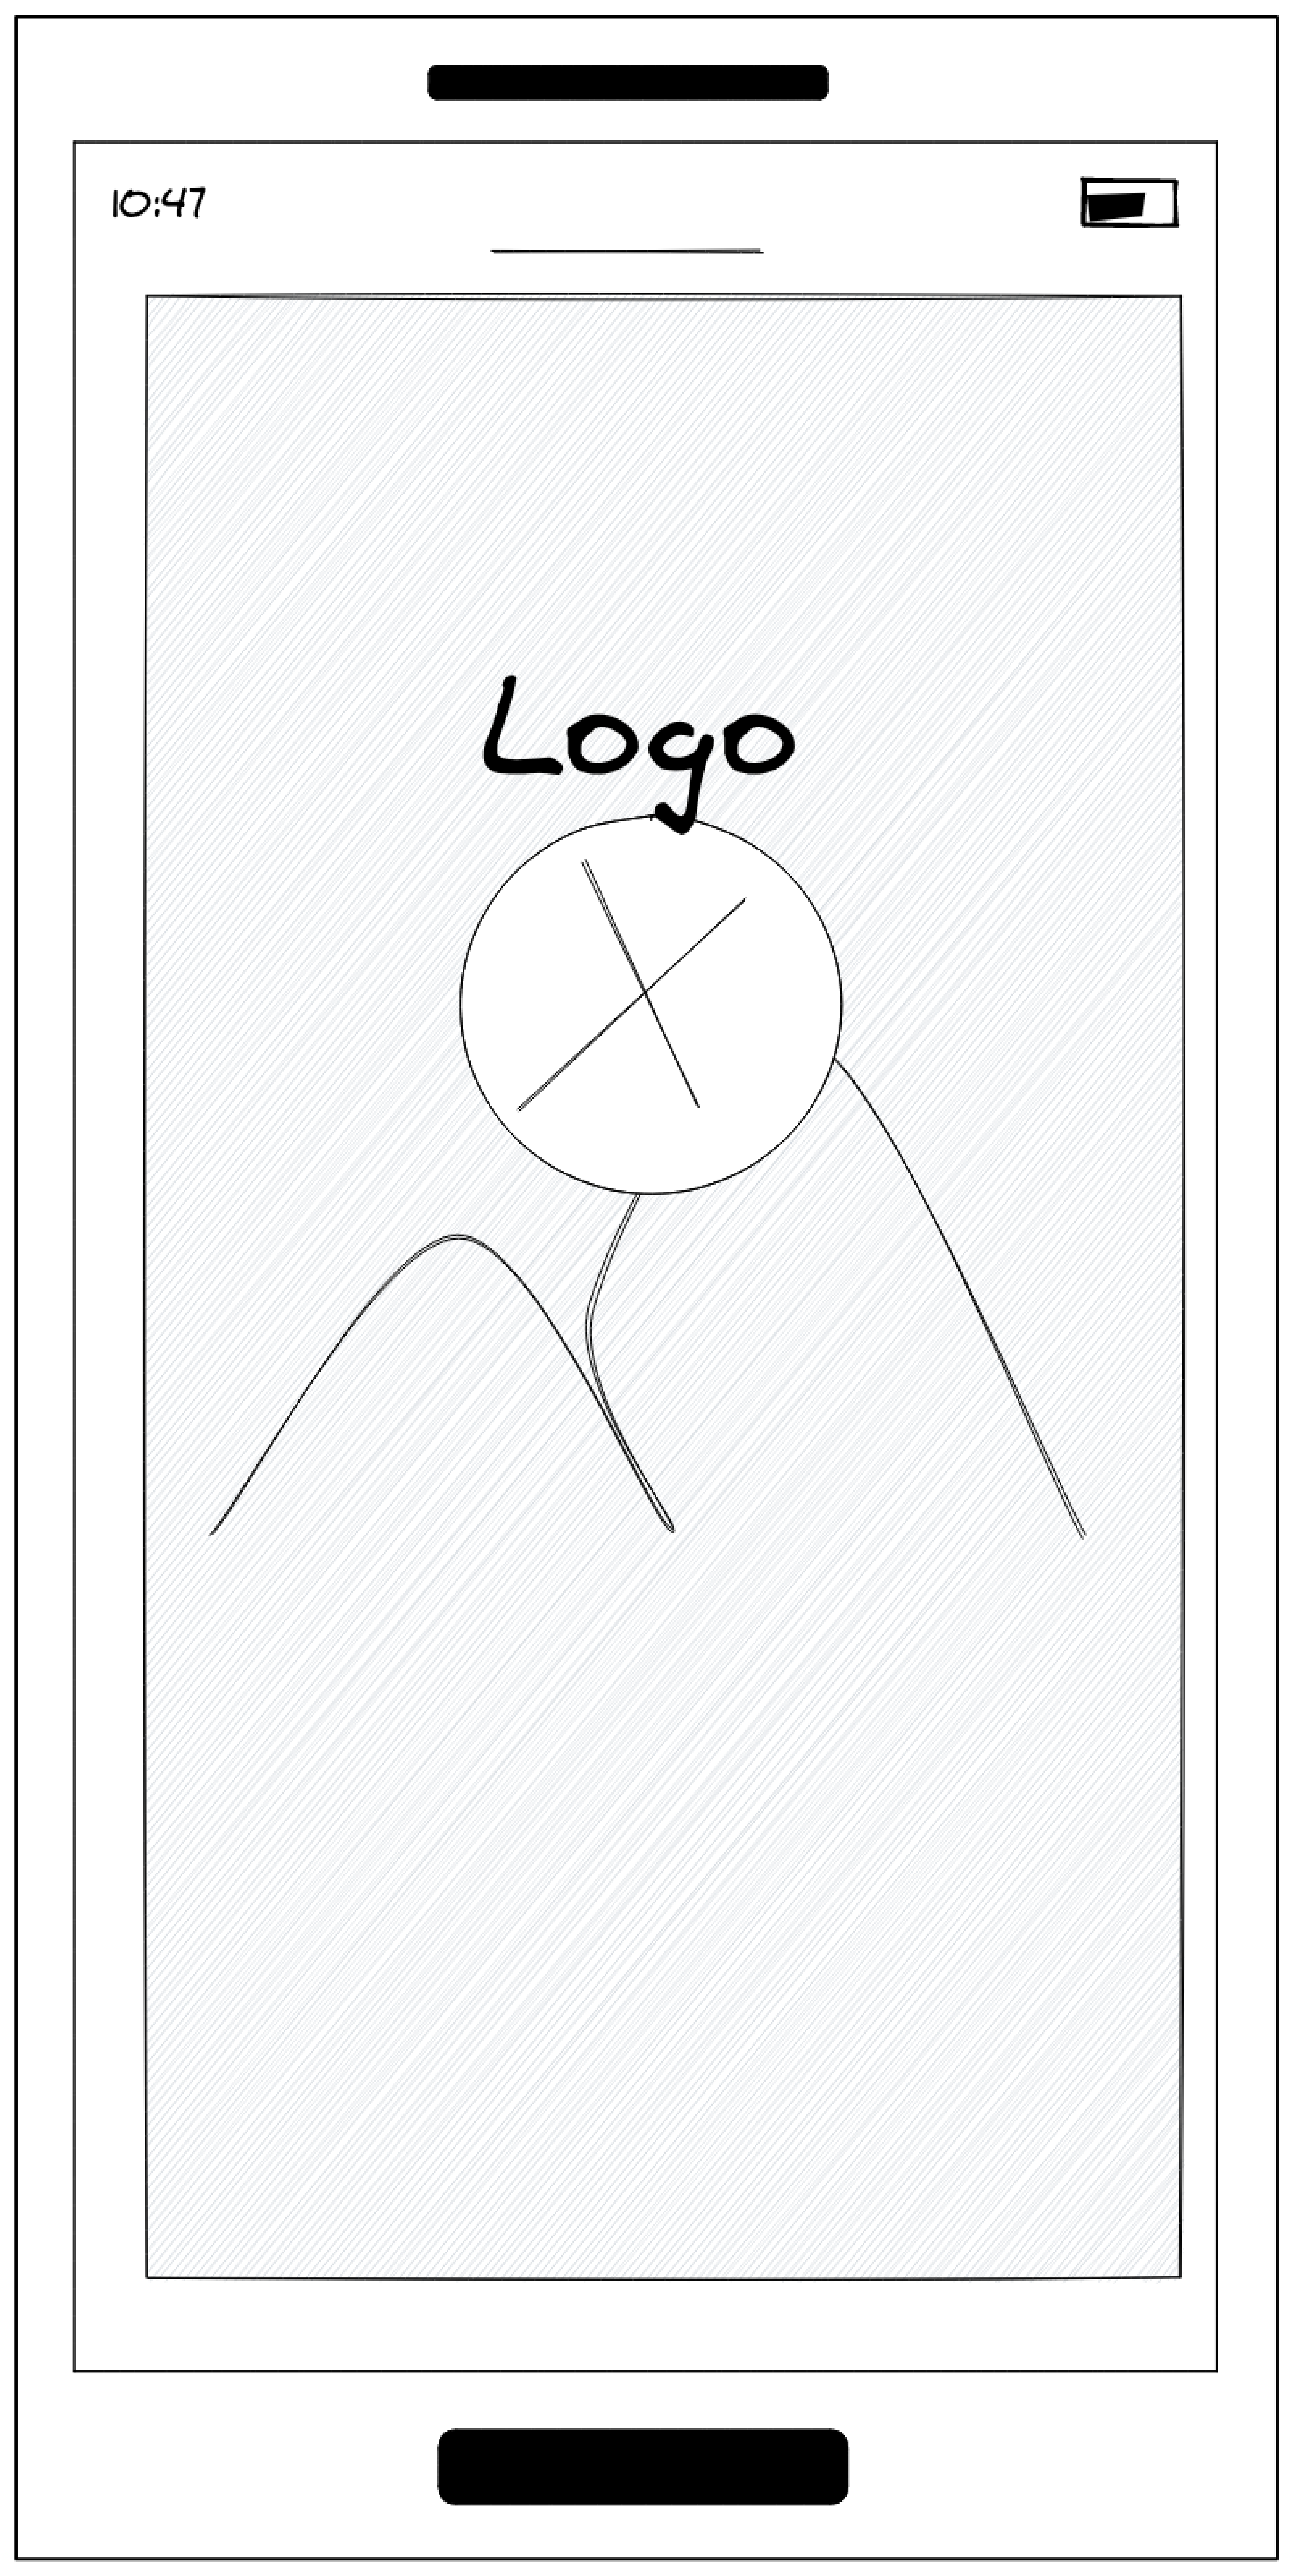

Image de démarrage de l’application
(Cliquez sur la diapo pour aller à l’accueil ou attendre)